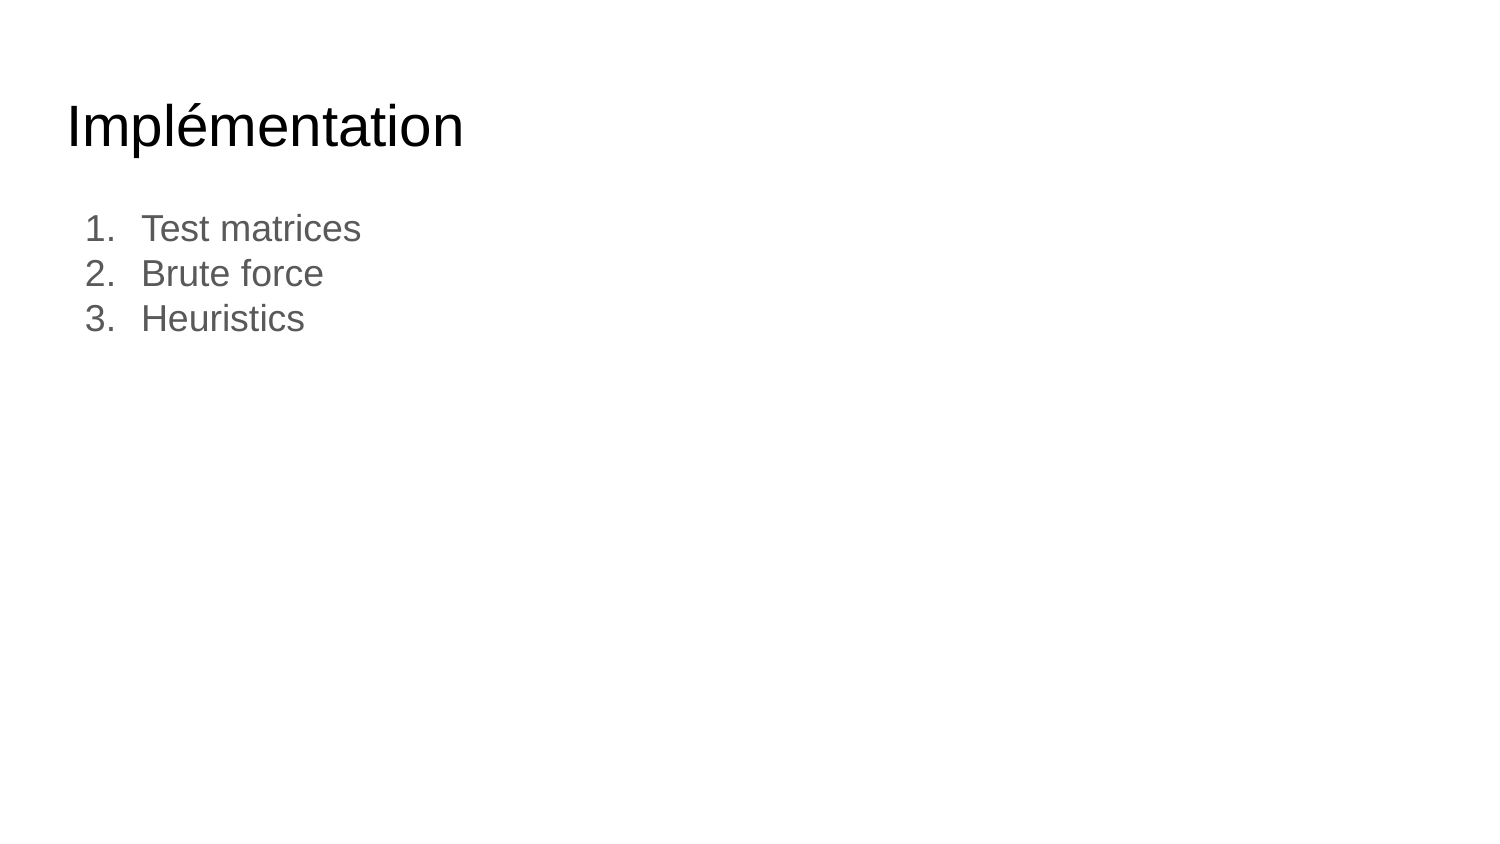

# Implémentation
Test matrices
Brute force
Heuristics